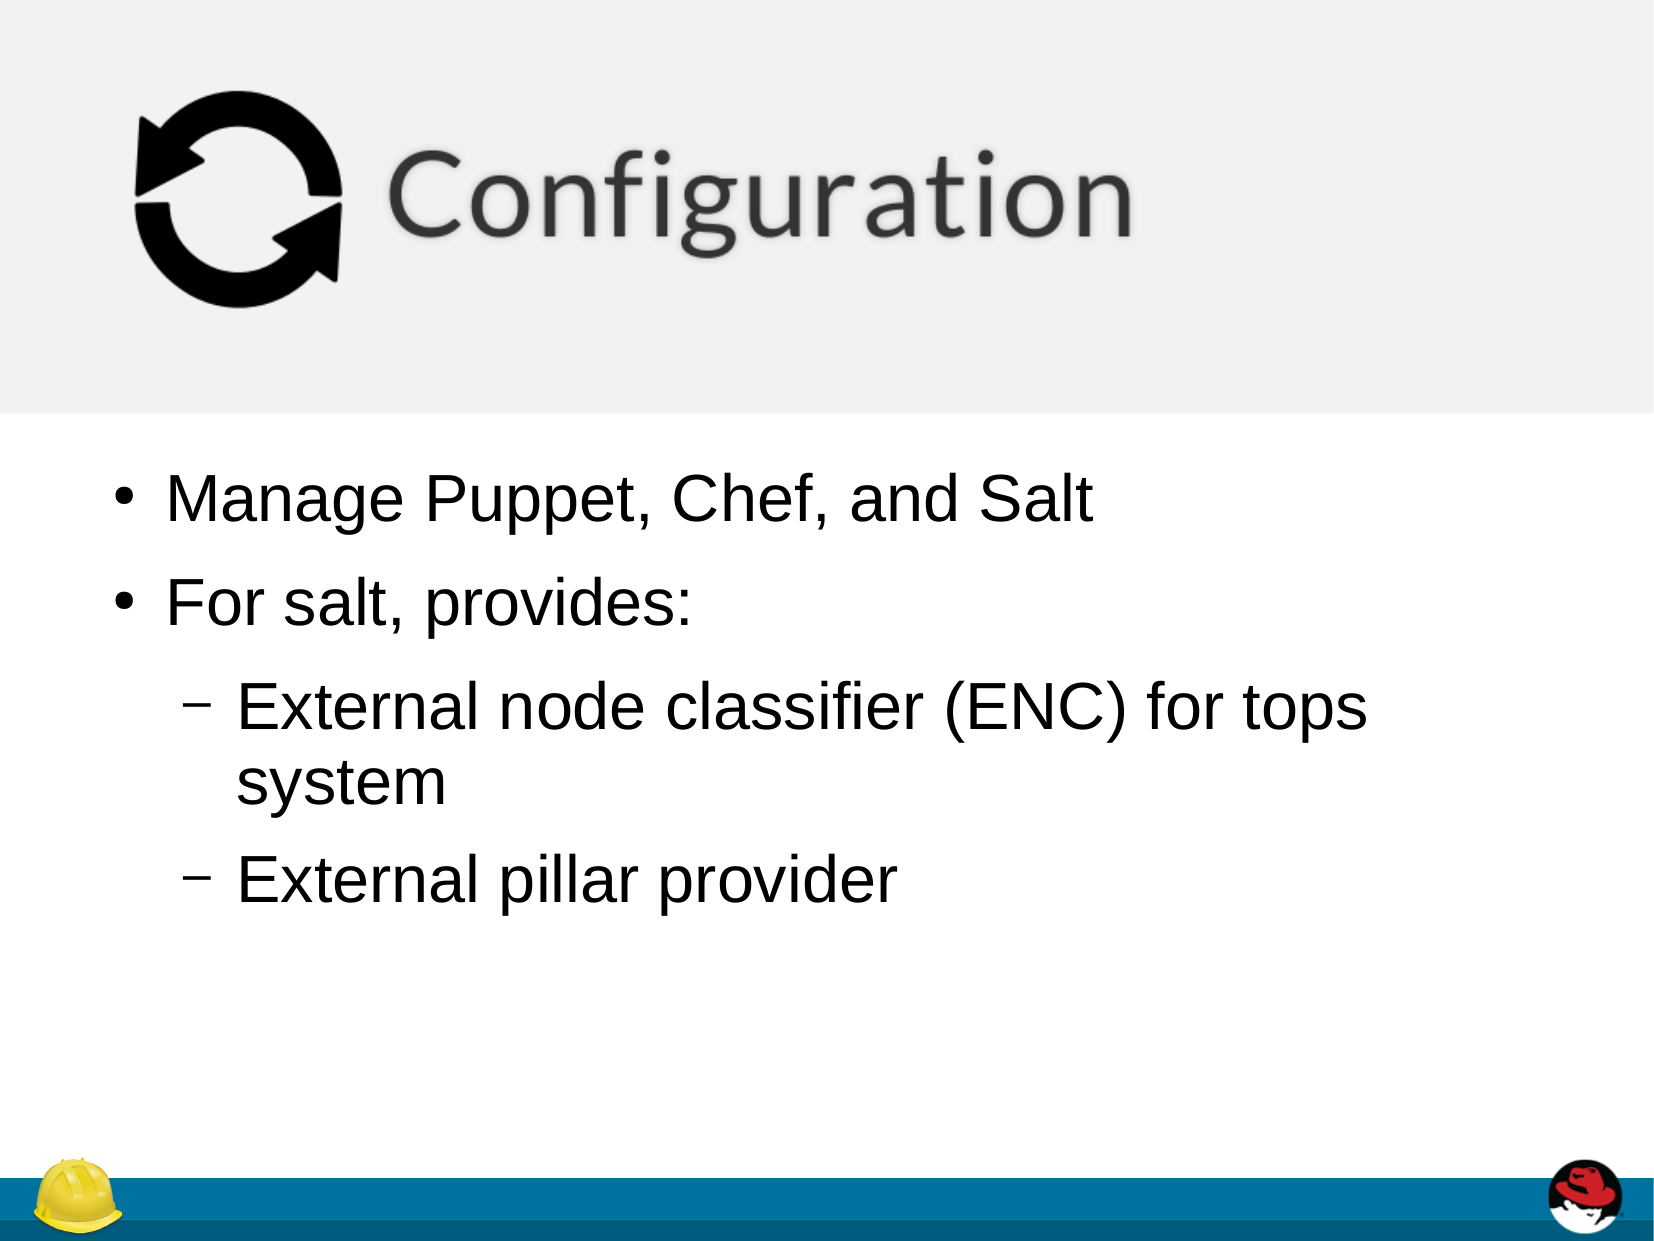

#
Manage Puppet, Chef, and Salt
For salt, provides:
External node classifier (ENC) for tops system
External pillar provider